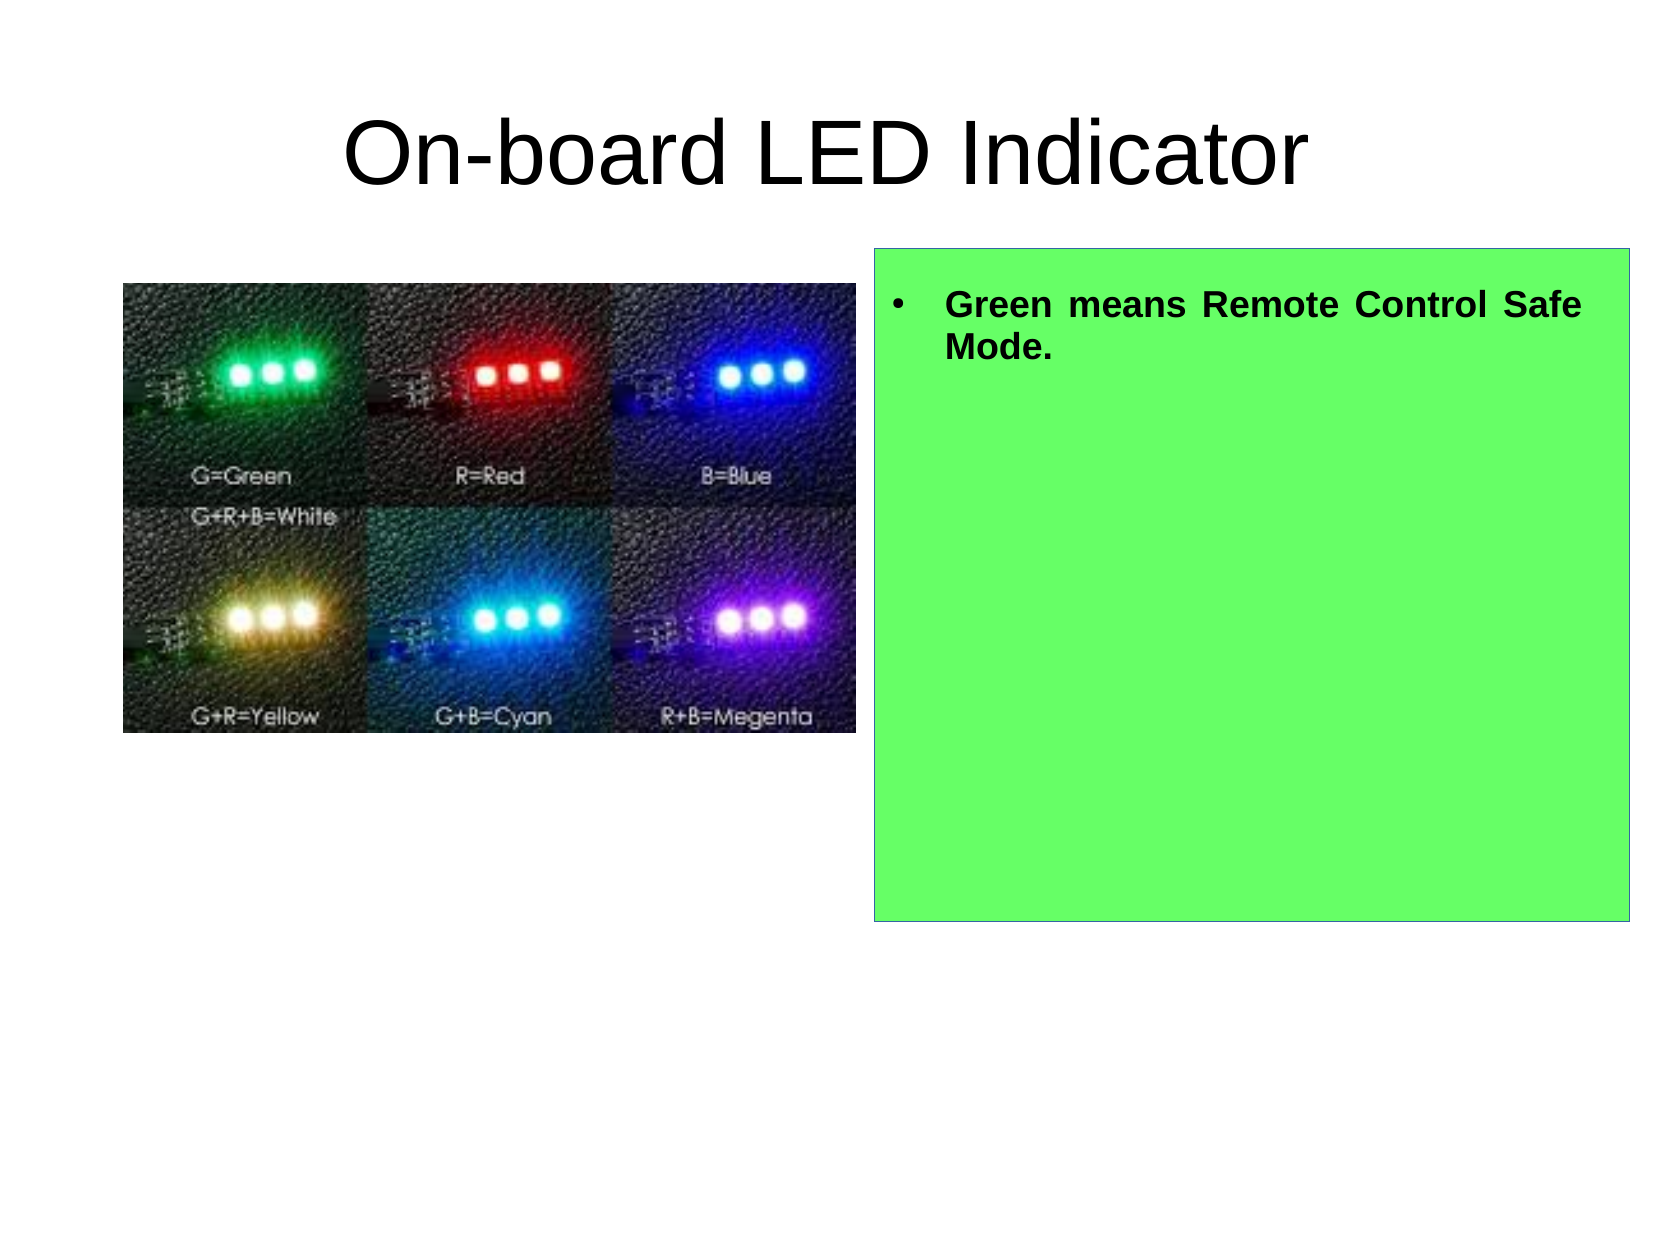

# On-board LED Indicator
Green means Remote Control Safe Mode.